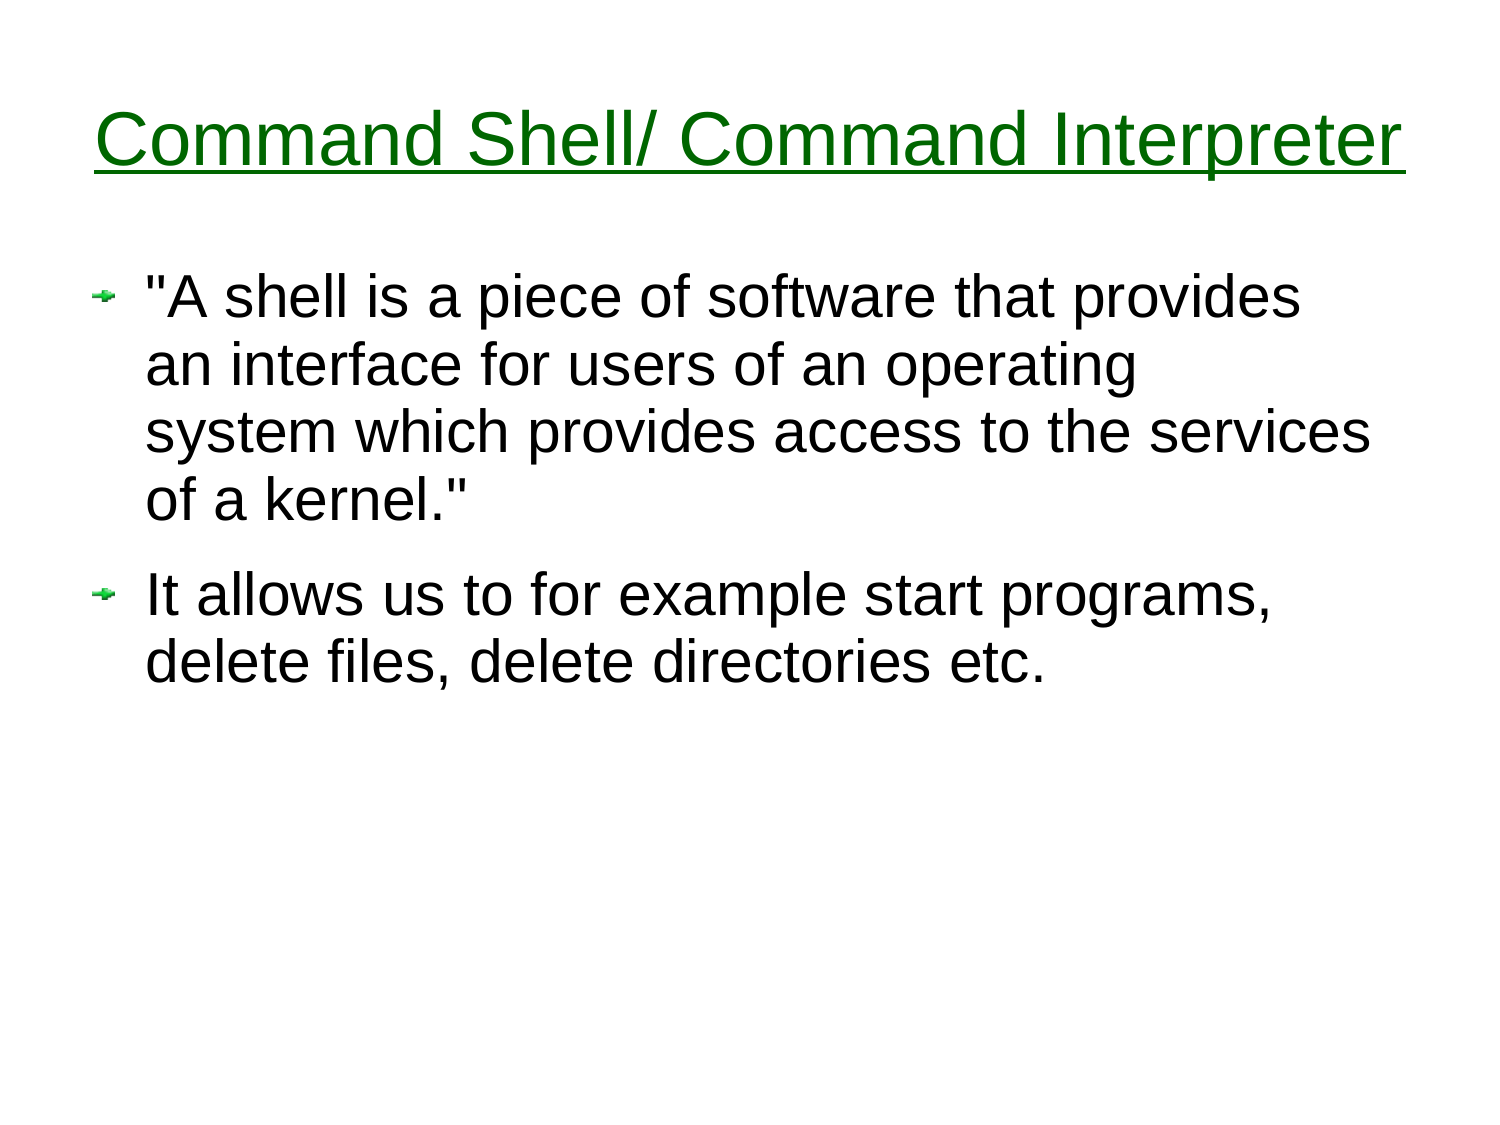

# Command Shell/ Command Interpreter
"A shell is a piece of software that provides an interface for users of an operating system which provides access to the services of a kernel."
It allows us to for example start programs, delete files, delete directories etc.